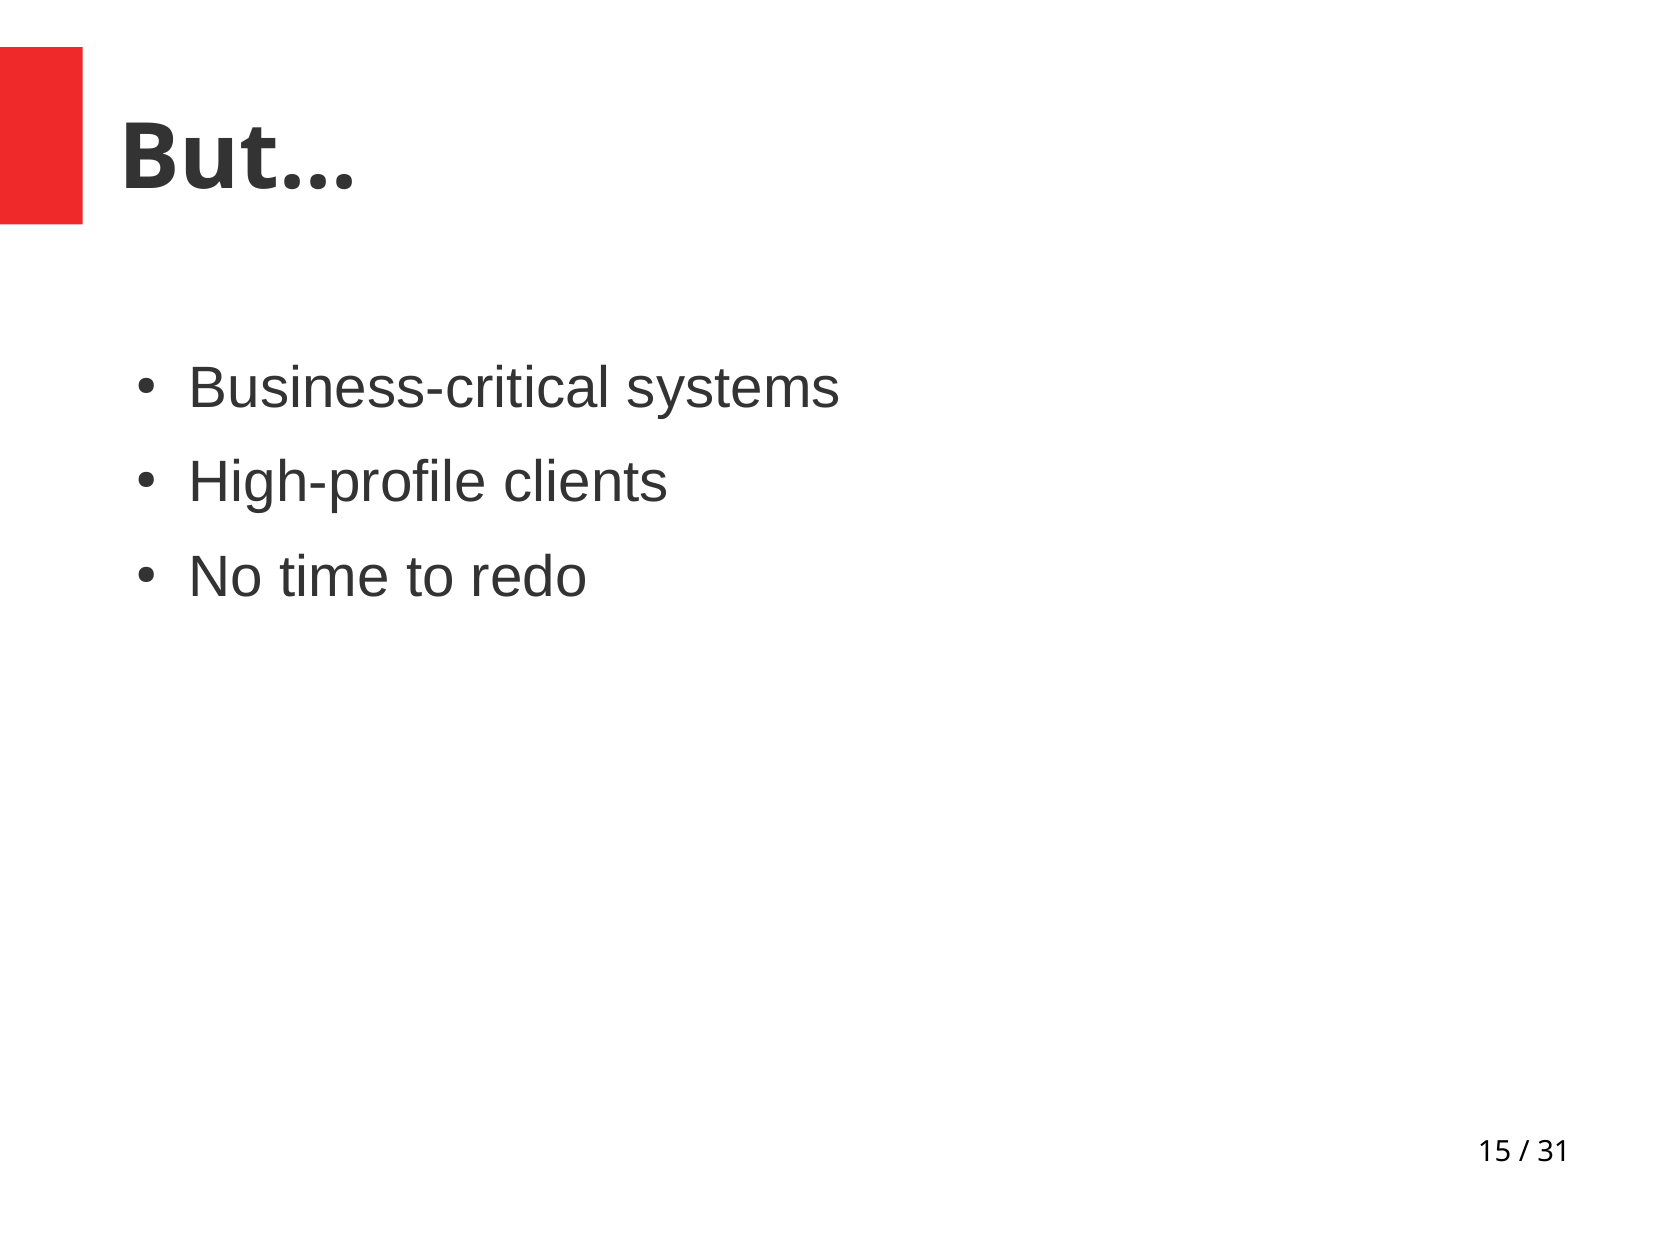

# But...
Business-critical systems
High-profile clients
No time to redo
15